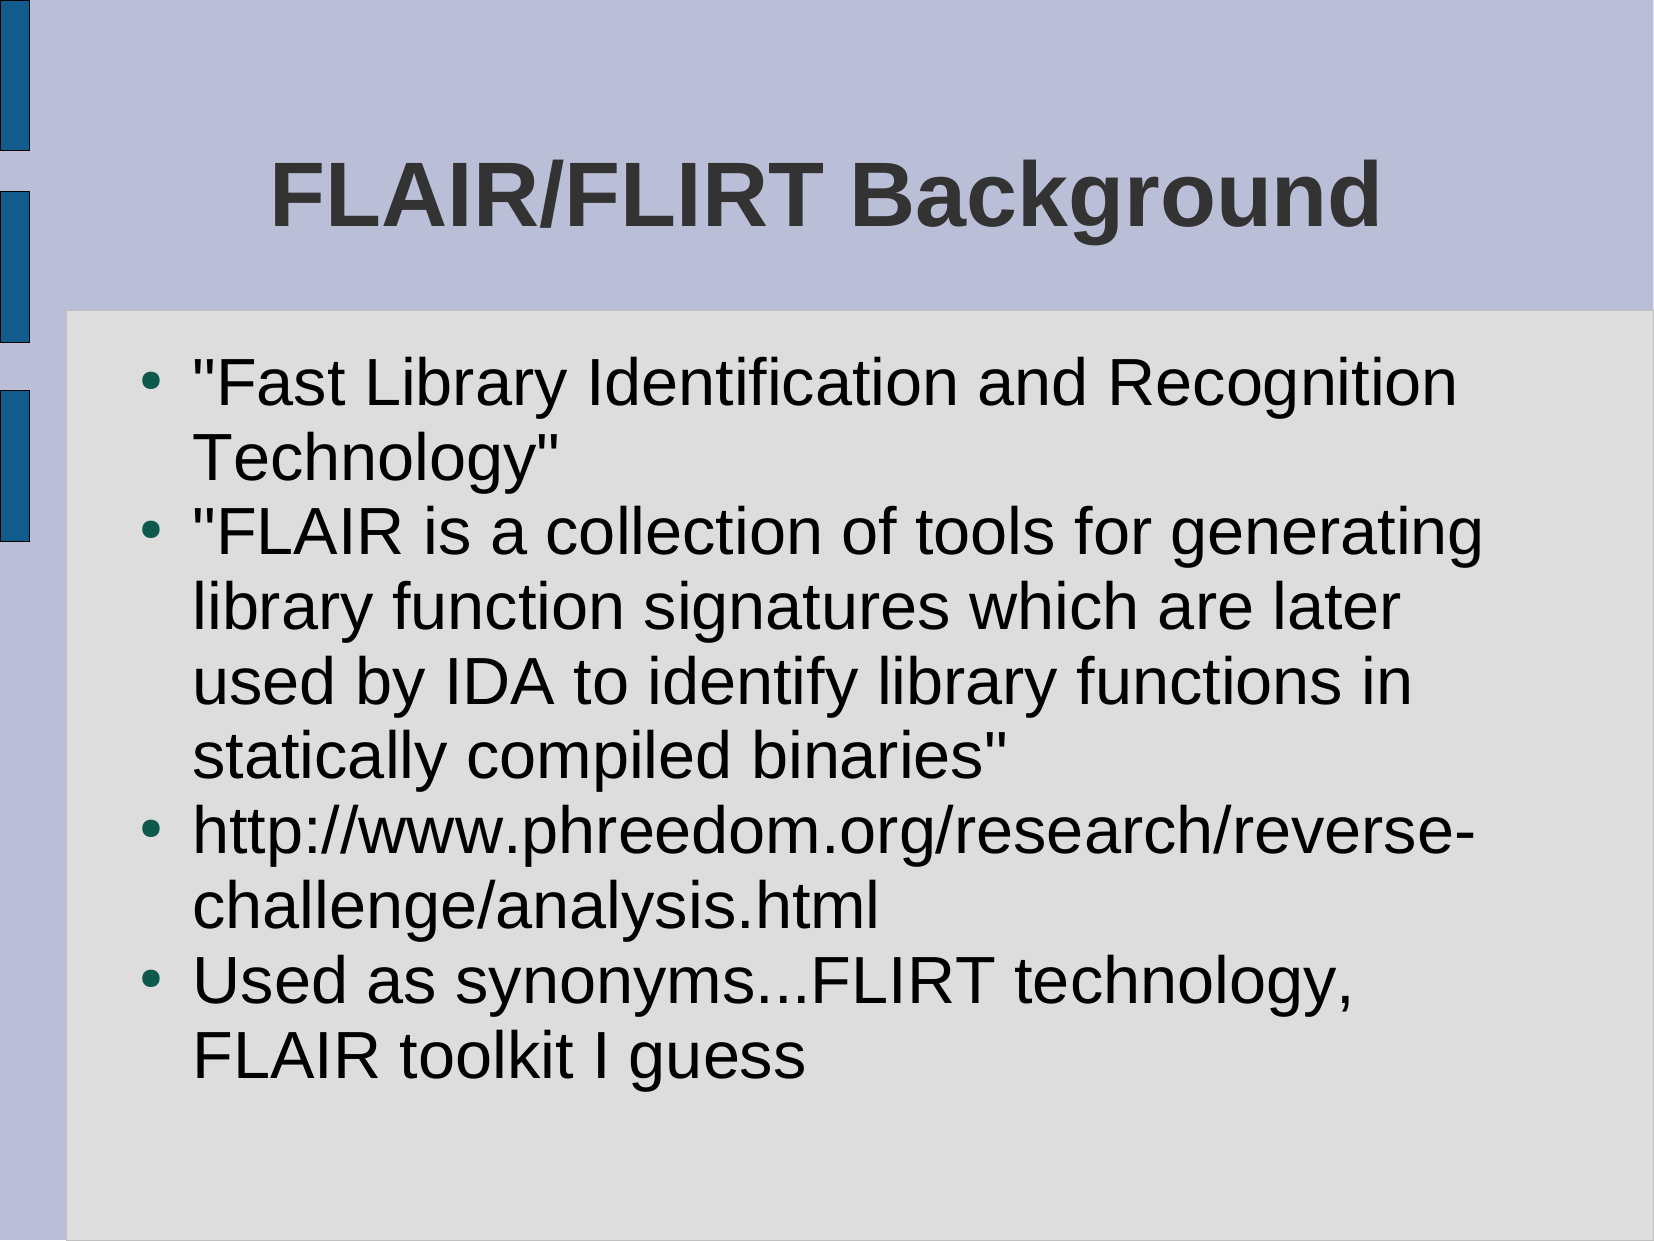

# FLAIR/FLIRT Background
"Fast Library Identification and Recognition Technology"
"FLAIR is a collection of tools for generating library function signatures which are later used by IDA to identify library functions in statically compiled binaries"
http://www.phreedom.org/research/reverse-challenge/analysis.html
Used as synonyms...FLIRT technology, FLAIR toolkit I guess